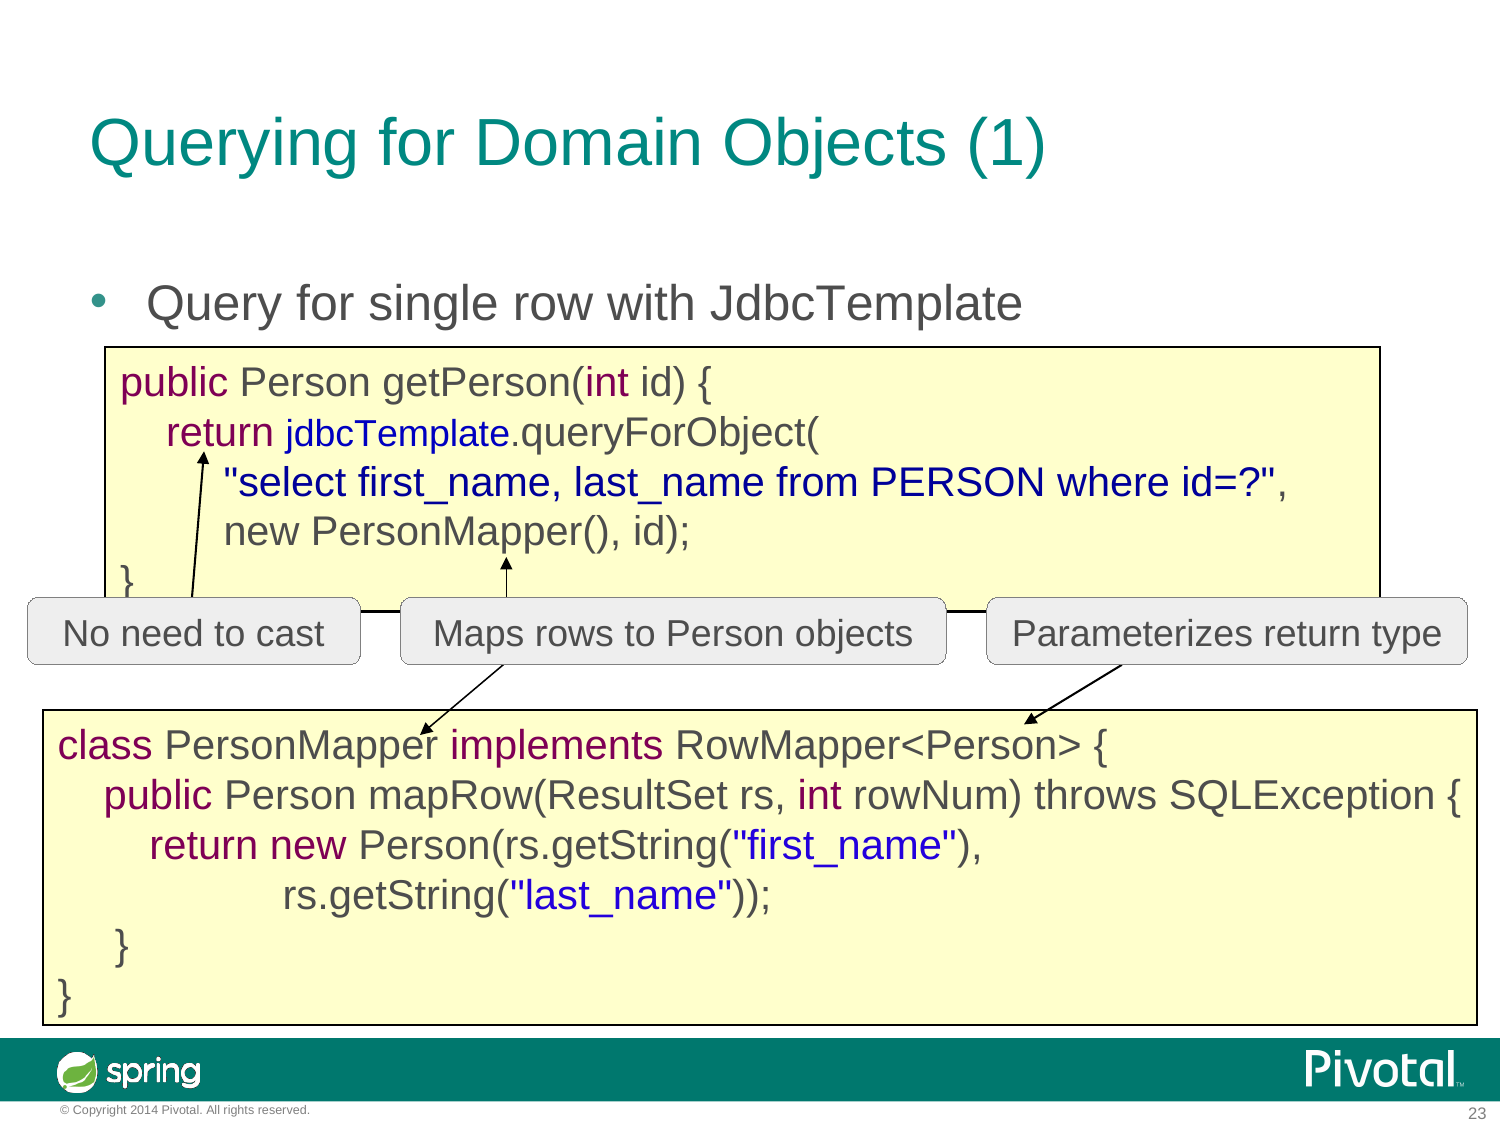

# Querying for Domain Objects (1)
Query for single row with JdbcTemplate
public Person getPerson(int id) {
 return jdbcTemplate.queryForObject(
 "select first_name, last_name from PERSON where id=?",
 new PersonMapper(), id);
}
No need to cast
Maps rows to Person objects
Parameterizes return type
class PersonMapper implements RowMapper<Person> {
 public Person mapRow(ResultSet rs, int rowNum) throws SQLException {
 return new Person(rs.getString("first_name"),
			rs.getString("last_name"));
 }
}